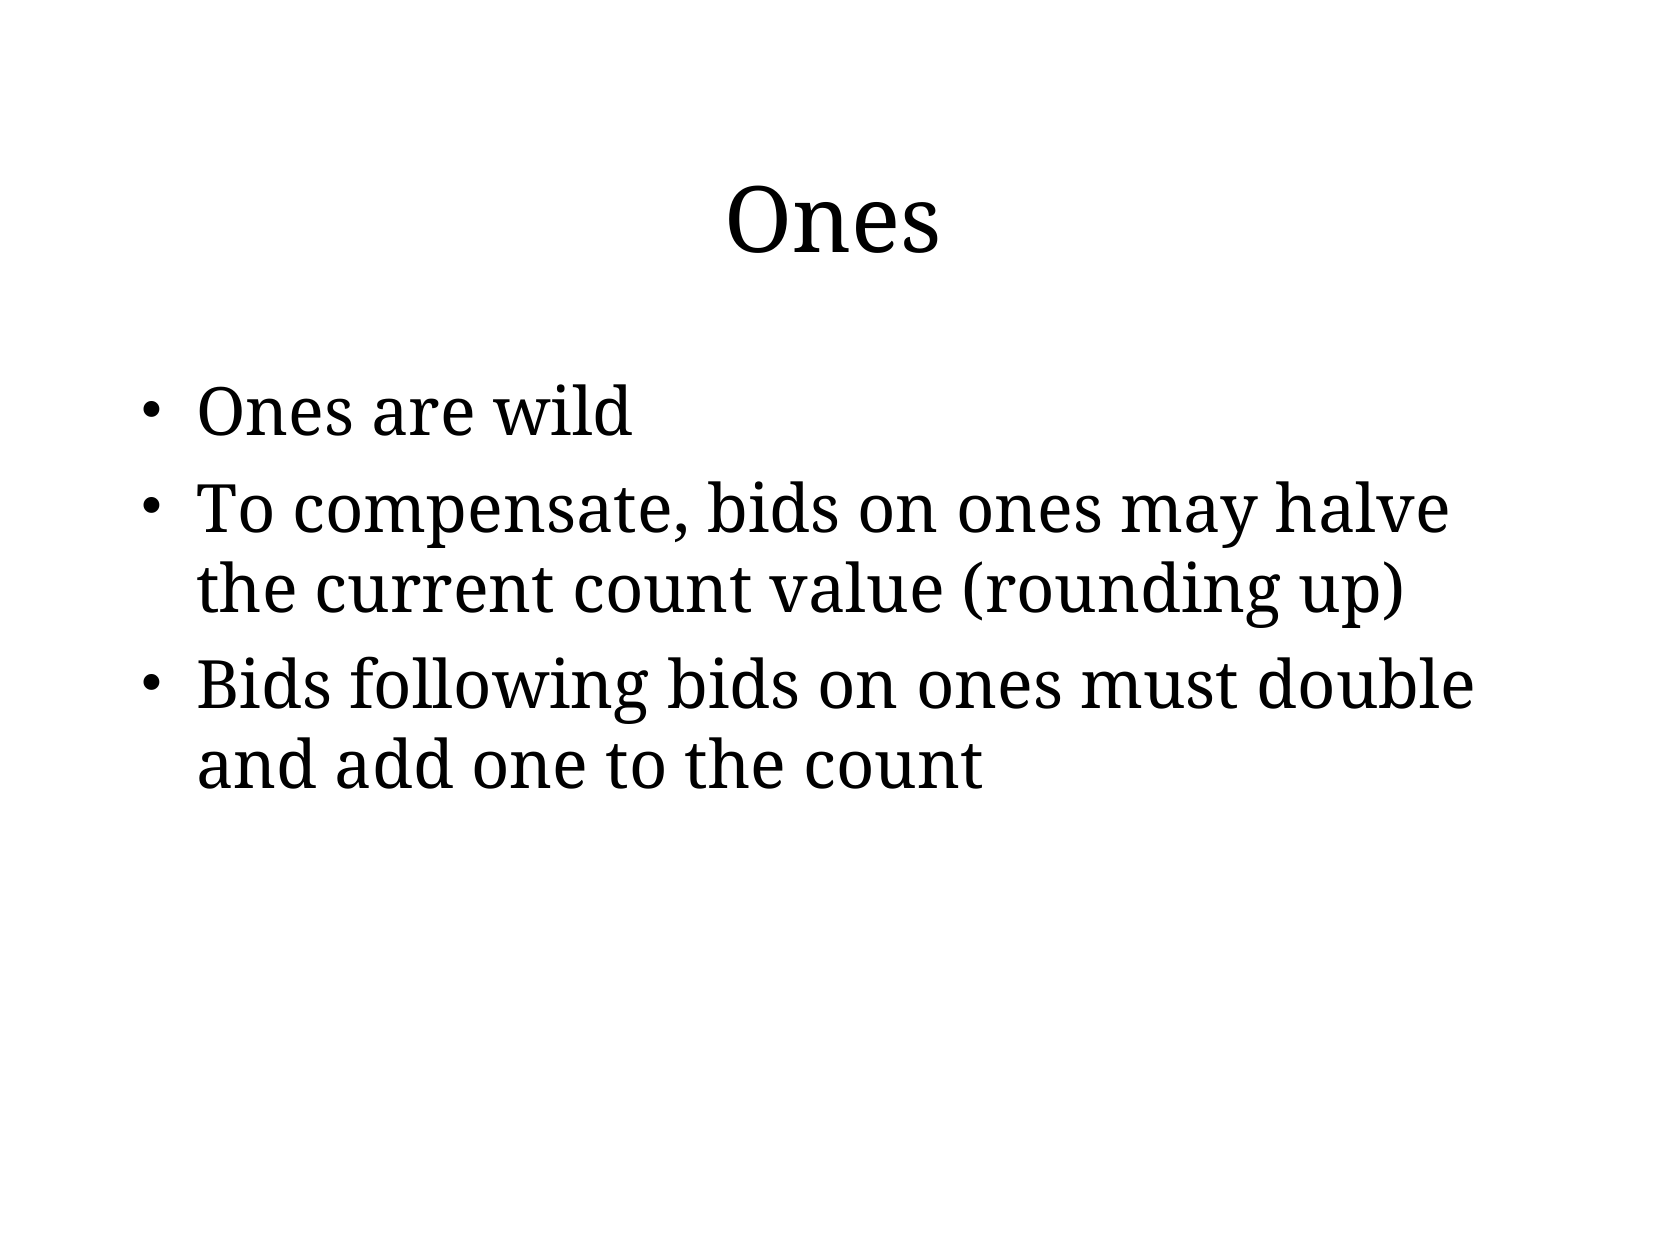

# Ones
Ones are wild
To compensate, bids on ones may halve the current count value (rounding up)
Bids following bids on ones must double and add one to the count